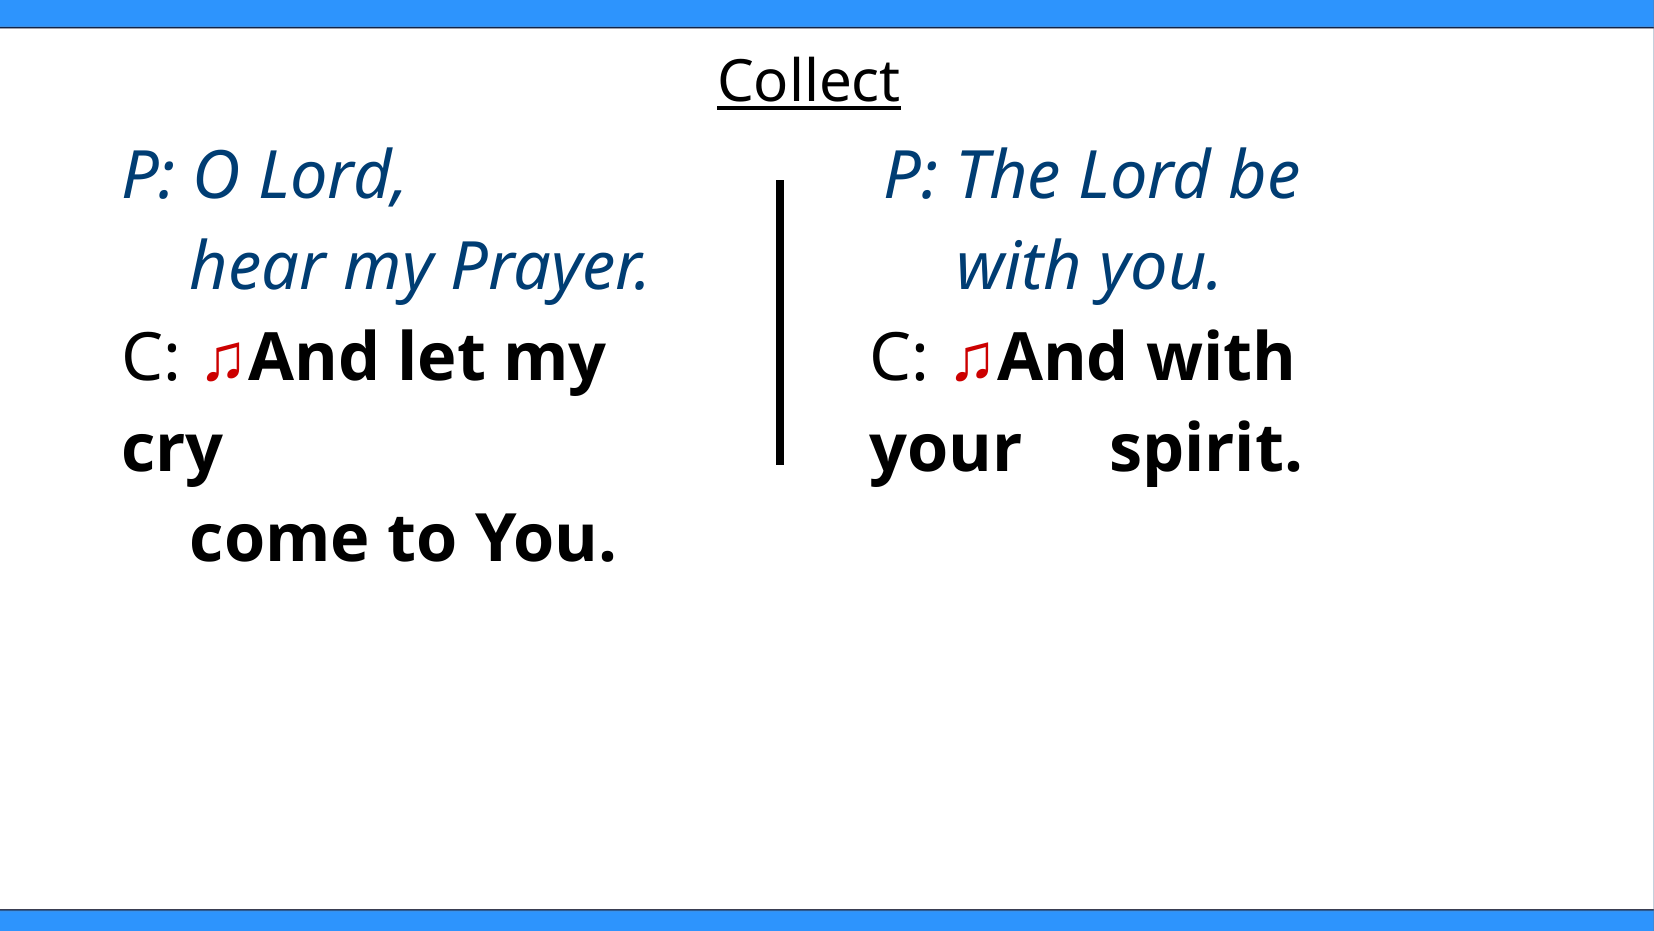

Collect
P: O Lord,
 hear my Prayer.
C: ♫And let my cry
 come to You.
 P: The Lord be
 with you.
C: ♫And with your spirit.